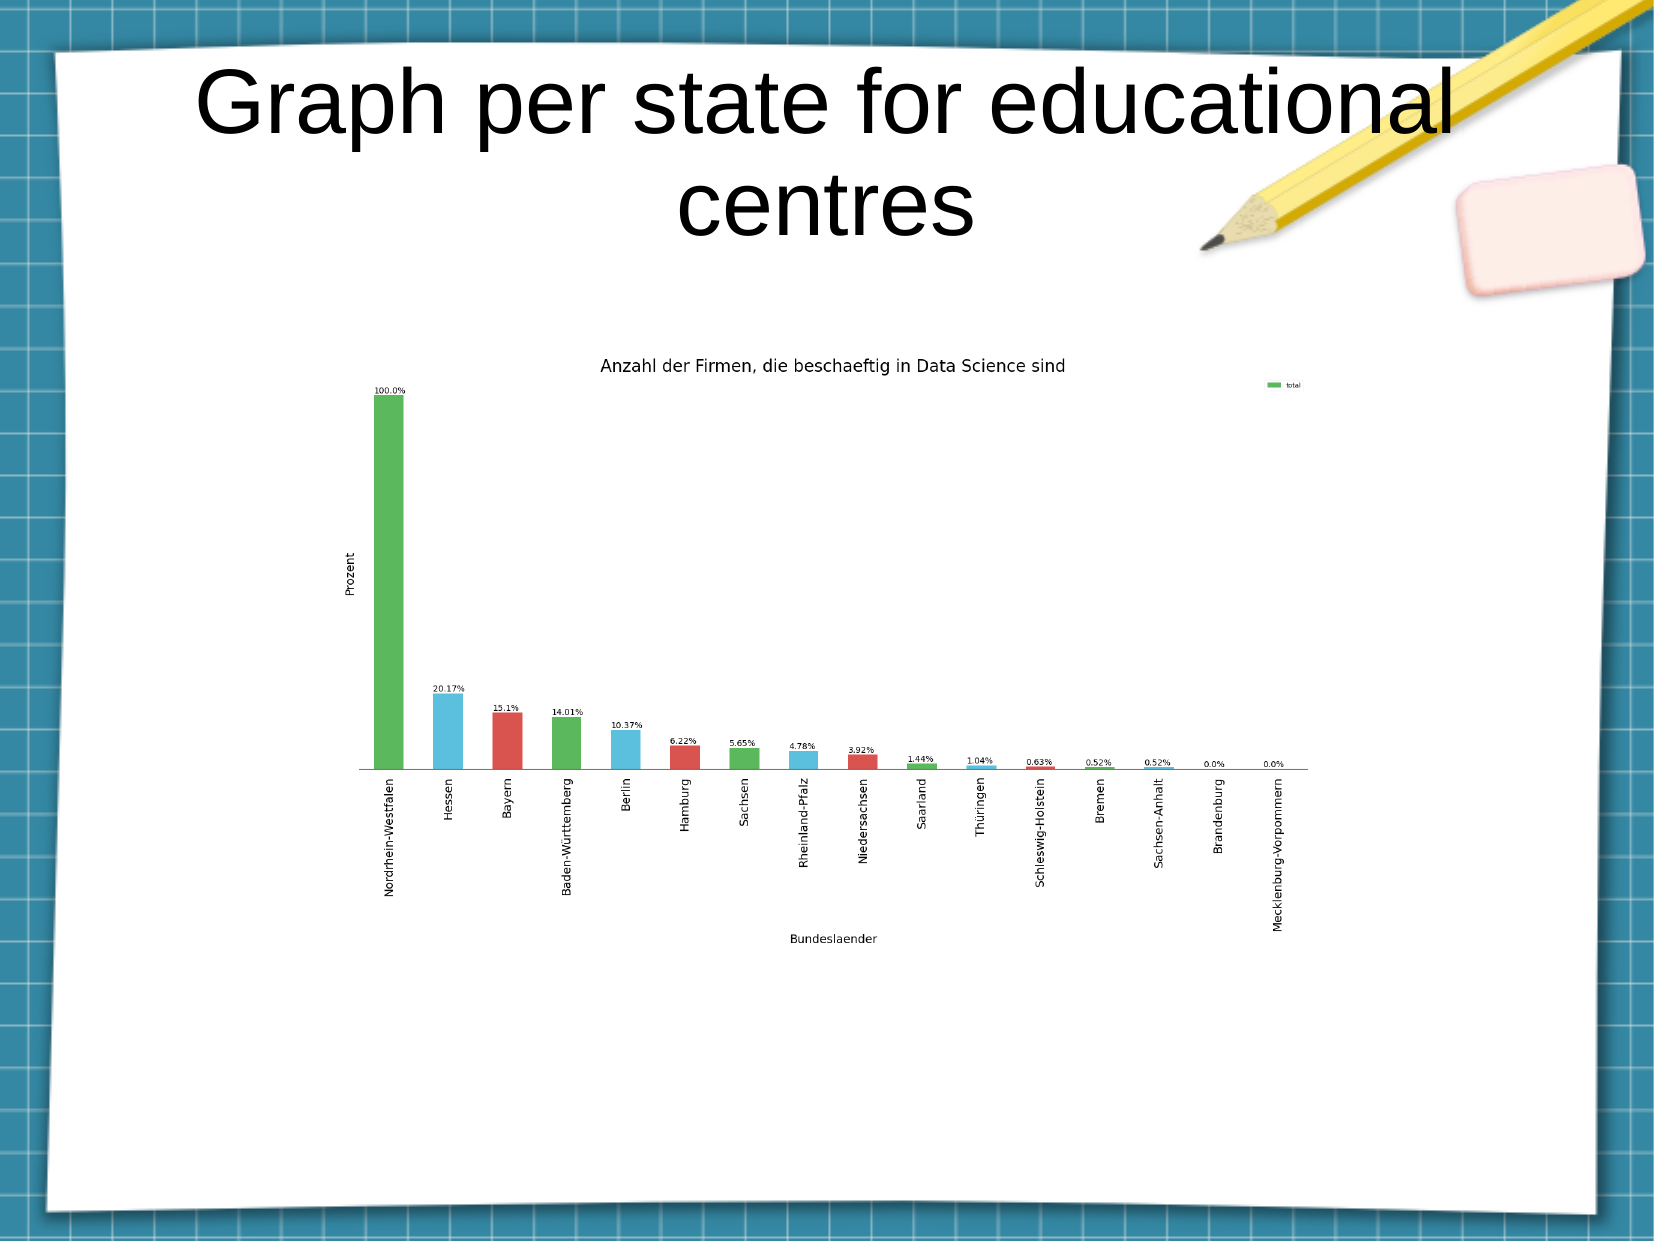

# Graph per state for educational centres